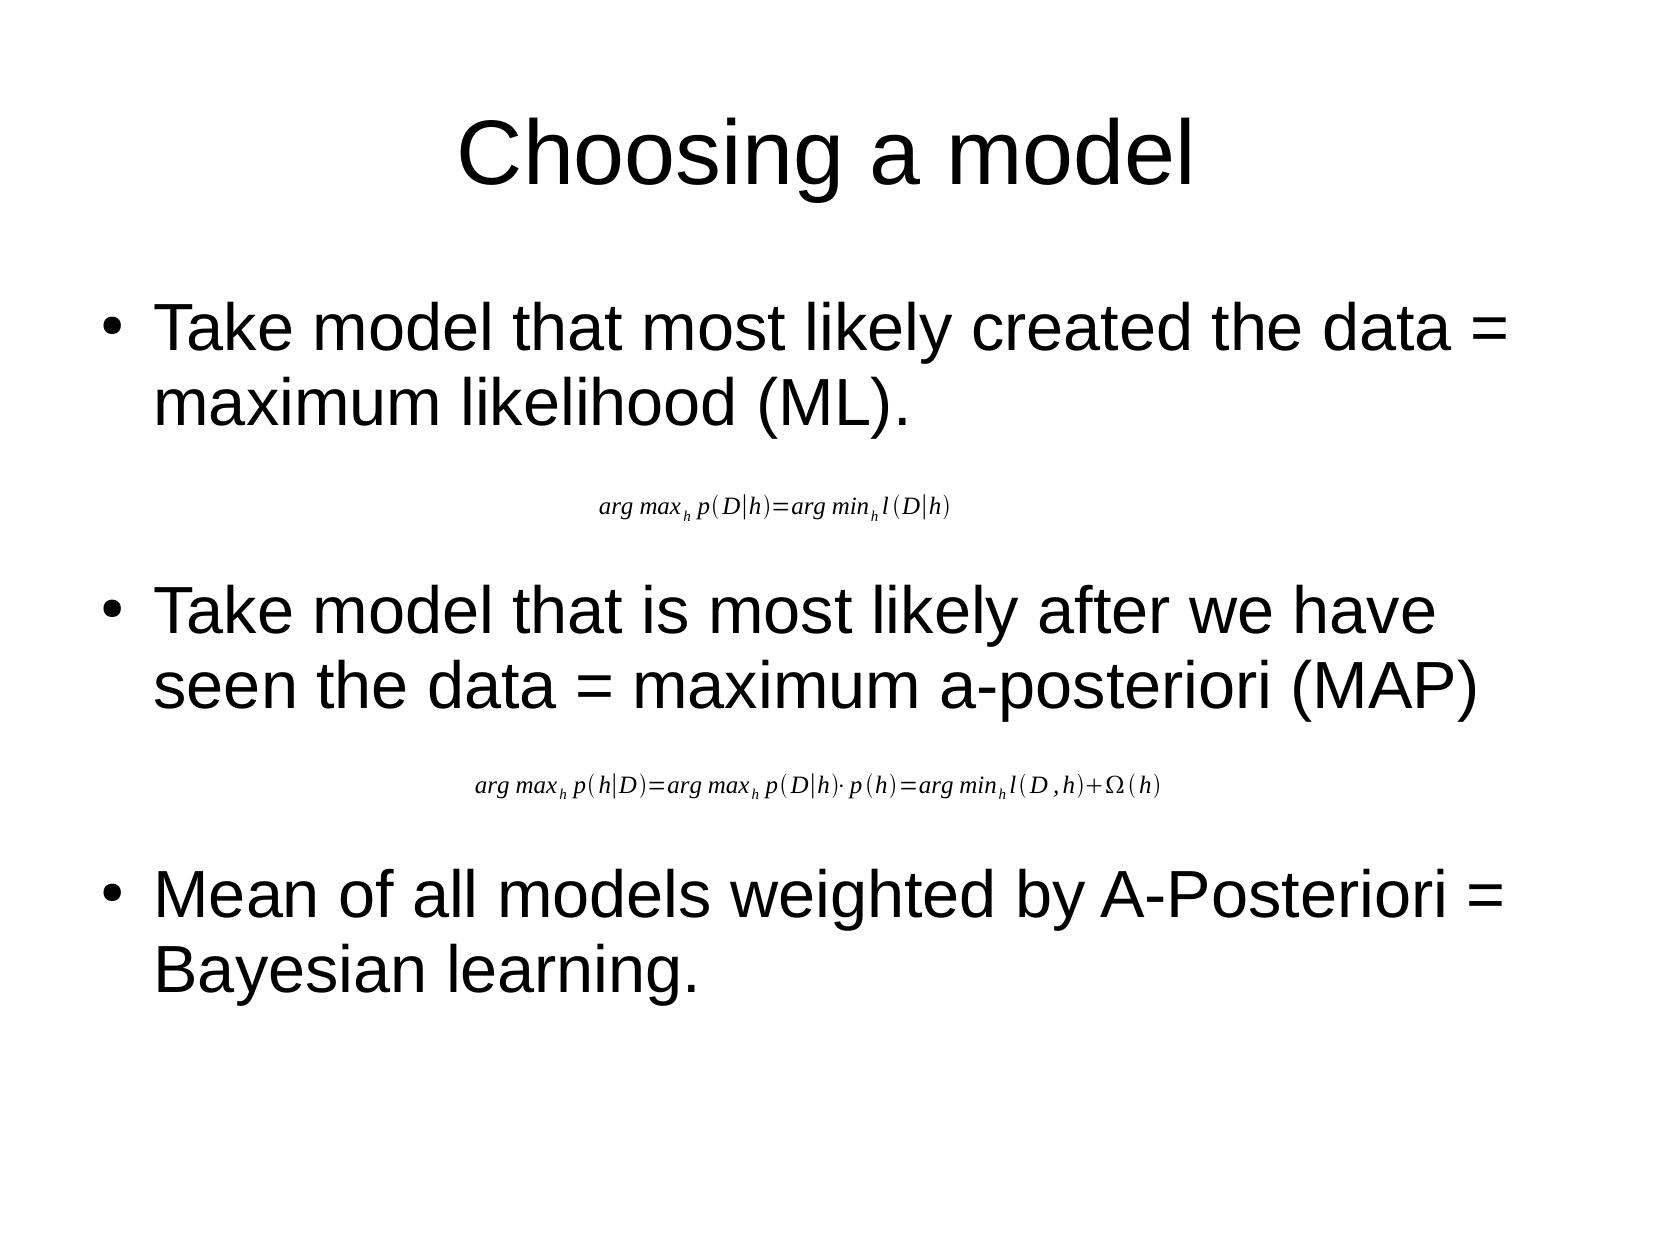

# Choosing a model
Take model that most likely created the data = maximum likelihood (ML).
Take model that is most likely after we have seen the data = maximum a-posteriori (MAP)
Mean of all models weighted by A-Posteriori = Bayesian learning.